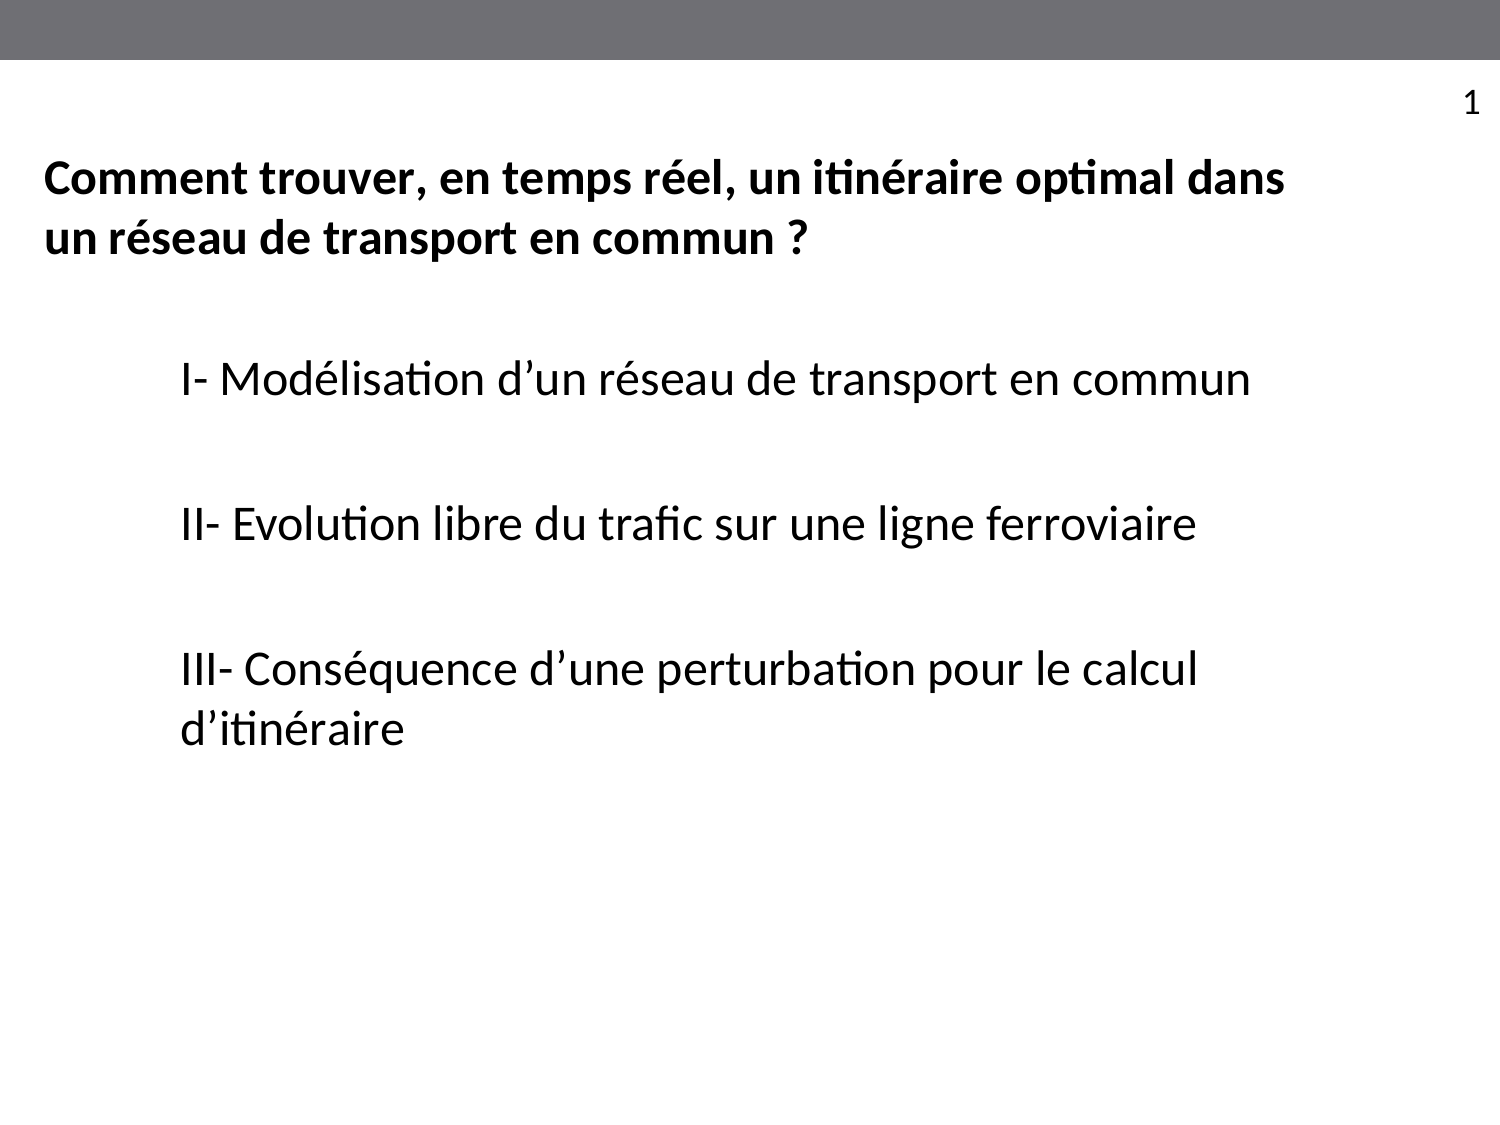

1
Comment trouver, en temps réel, un itinéraire optimal dans un réseau de transport en commun ?
# I- Modélisation d’un réseau de transport en commun
II- Evolution libre du trafic sur une ligne ferroviaire
III- Conséquence d’une perturbation pour le calcul d’itinéraire